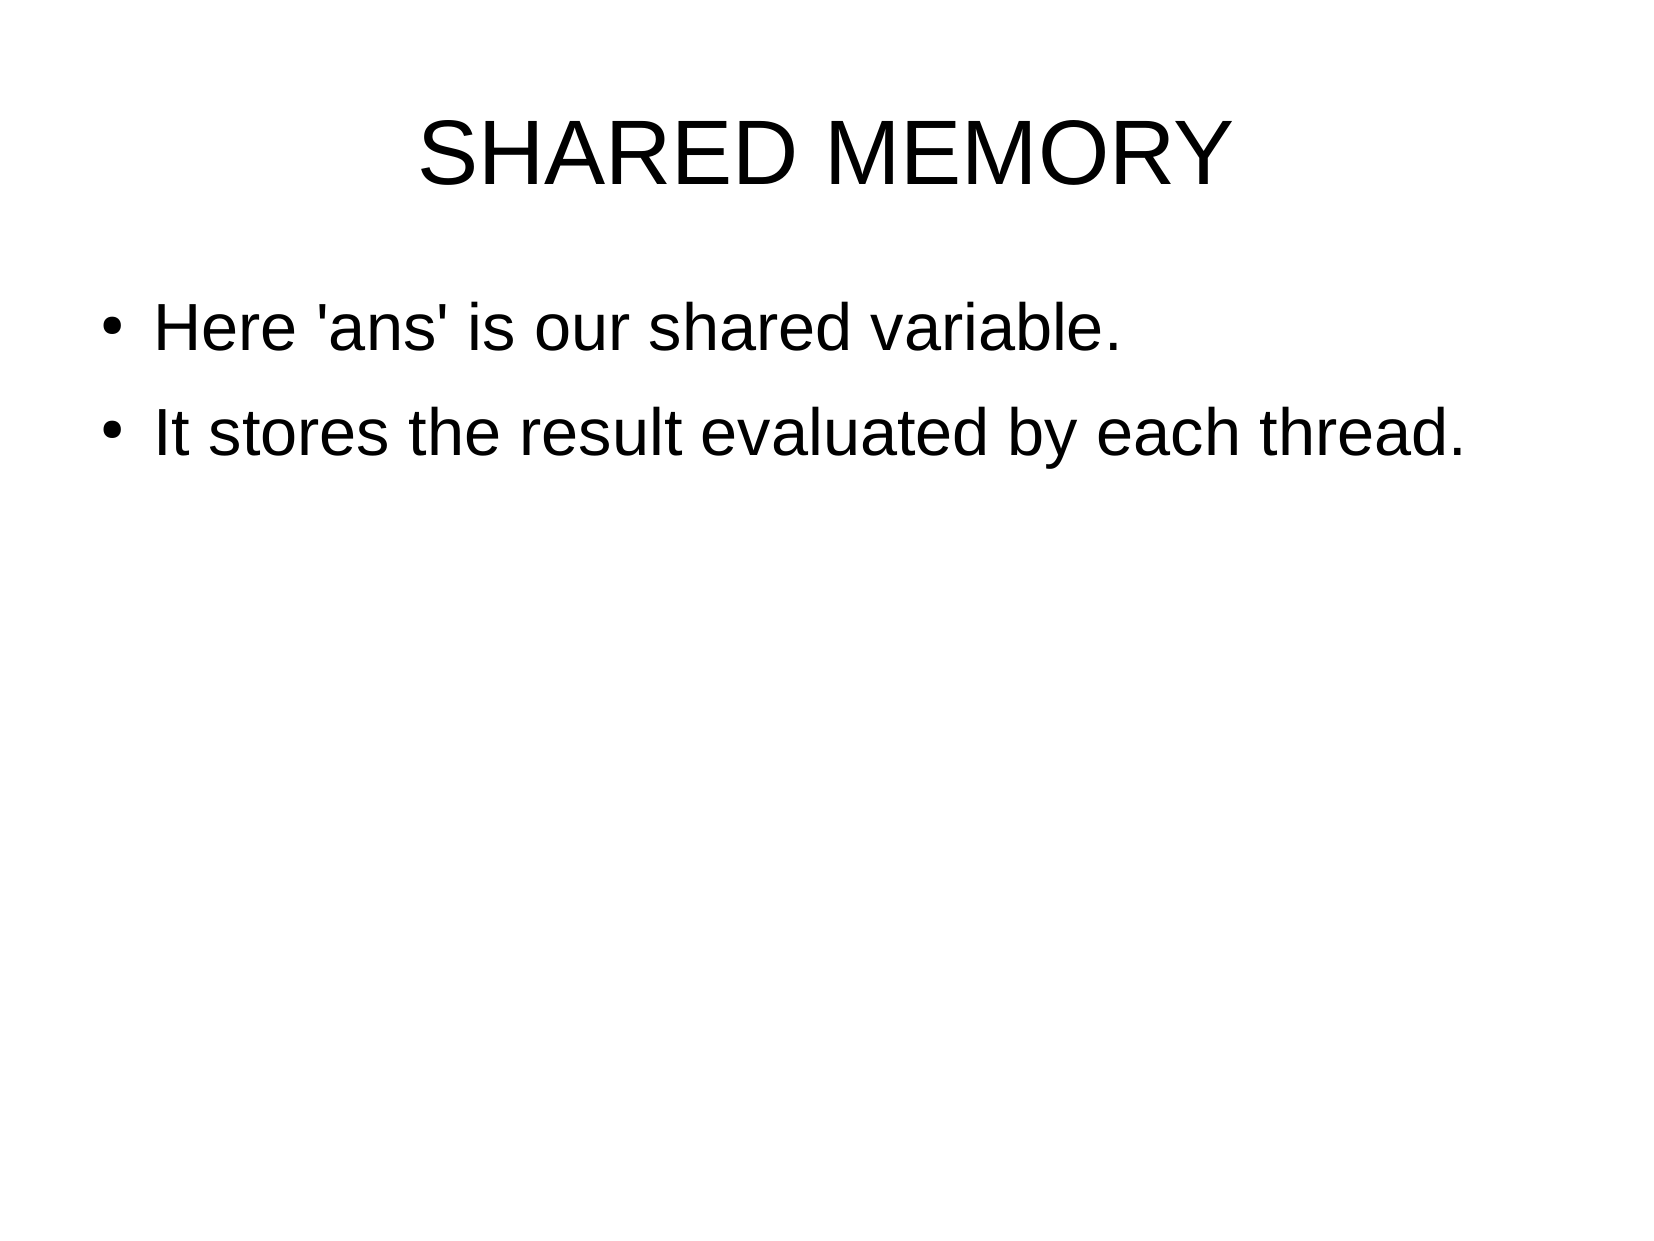

# SHARED MEMORY
Here 'ans' is our shared variable.
It stores the result evaluated by each thread.